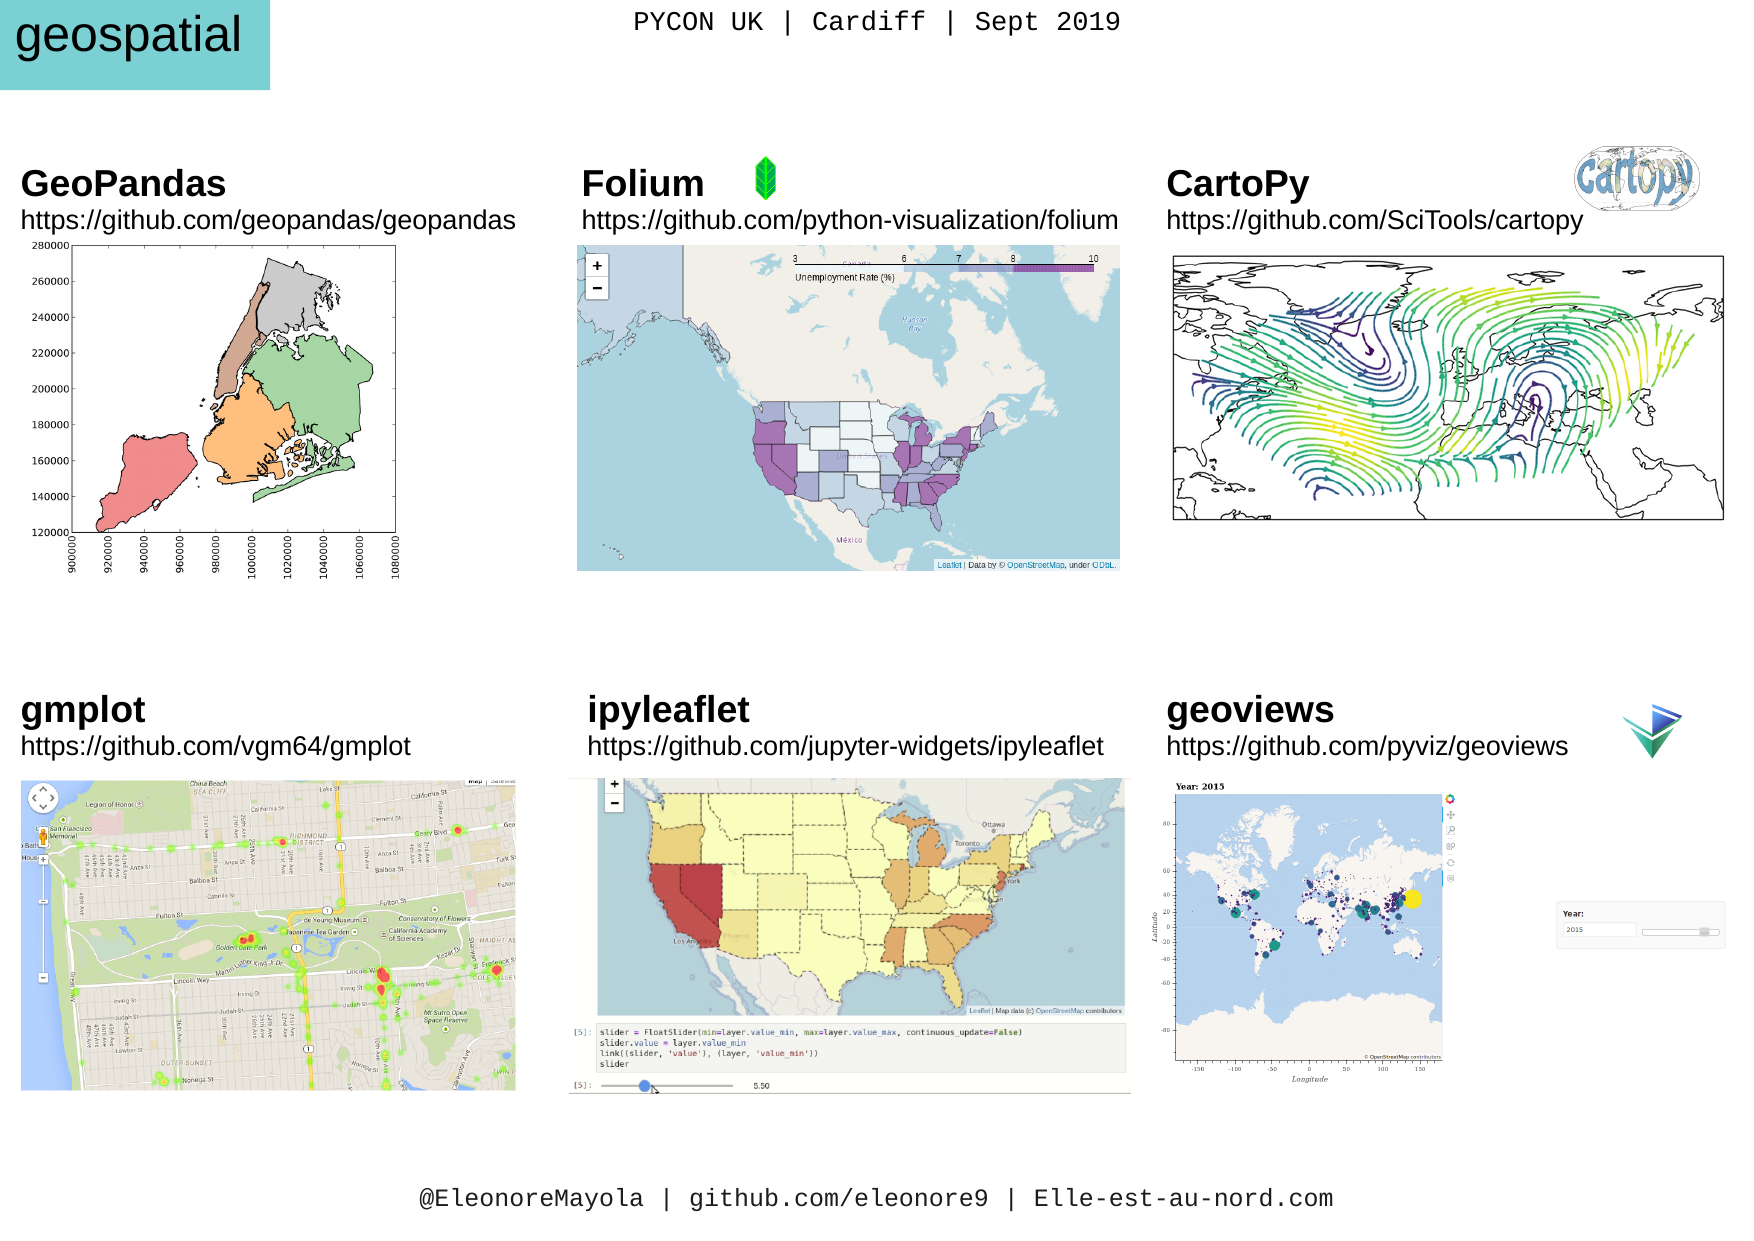

geospatial
PYCON UK | Cardiff | Sept 2019
GeoPandas
https://github.com/geopandas/geopandas
Folium
https://github.com/python-visualization/folium
CartoPy
https://github.com/SciTools/cartopy
gmplot
https://github.com/vgm64/gmplot
ipyleaflet
https://github.com/jupyter-widgets/ipyleaflet
geoviews
https://github.com/pyviz/geoviews
@EleonoreMayola | github.com/eleonore9 | Elle-est-au-nord.com